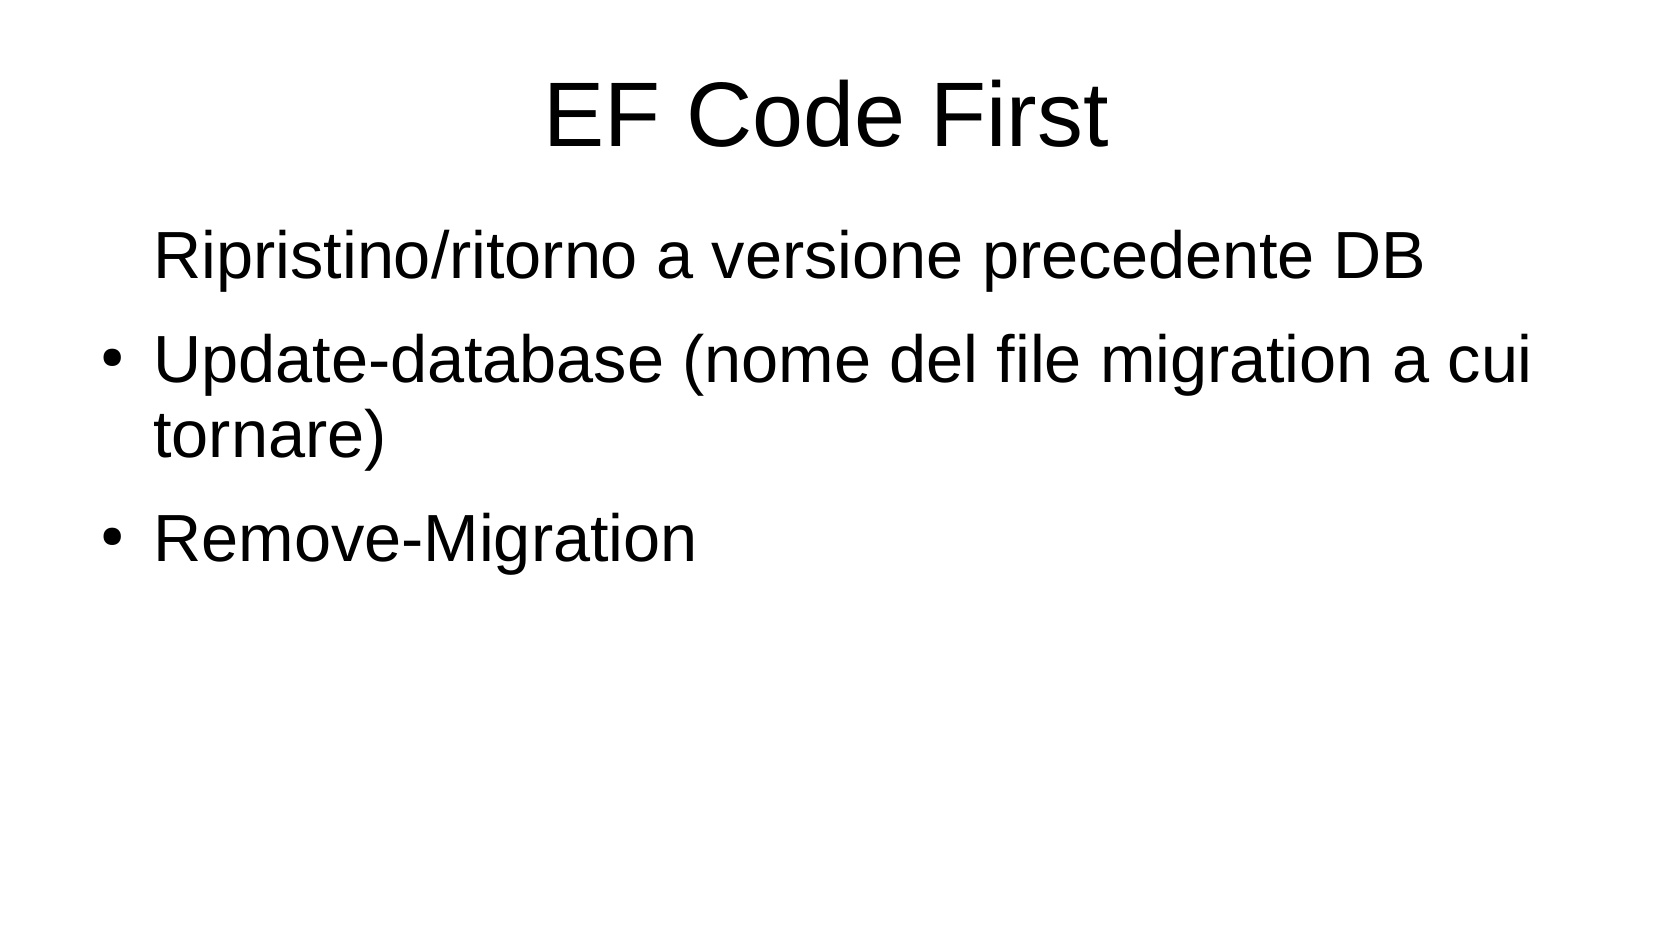

# EF Code First
Ripristino/ritorno a versione precedente DB
Update-database (nome del file migration a cui tornare)
Remove-Migration